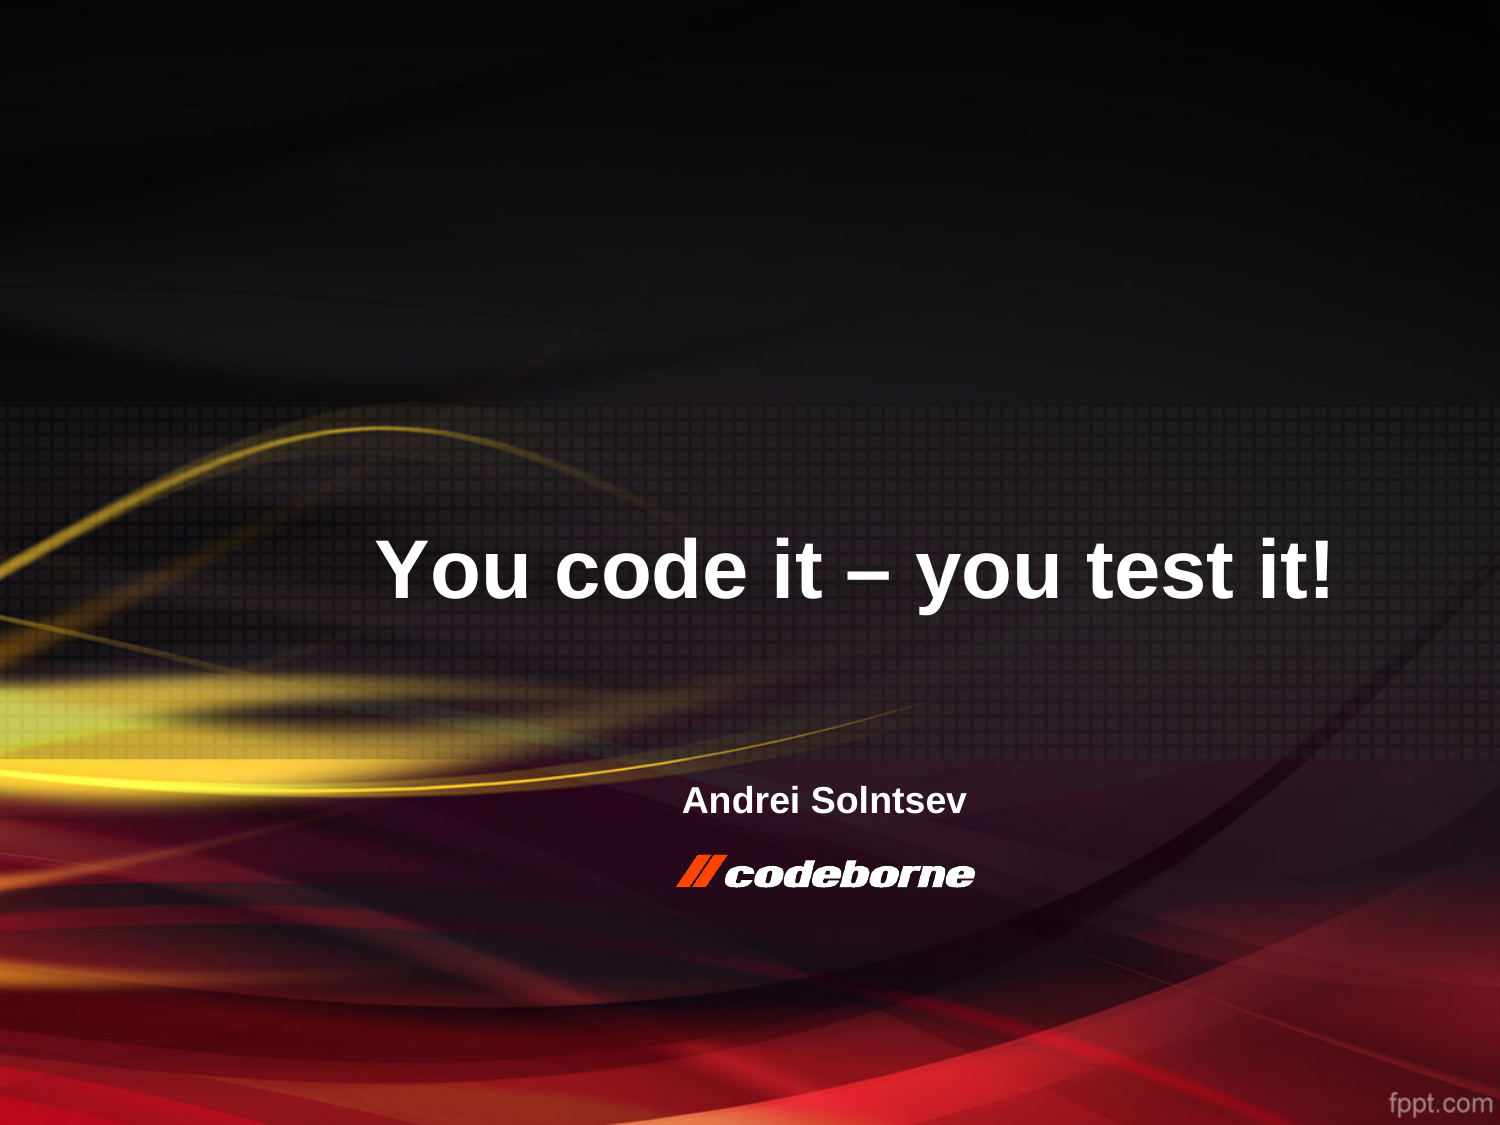

# You code it – you test it!
Andrei Solntsev